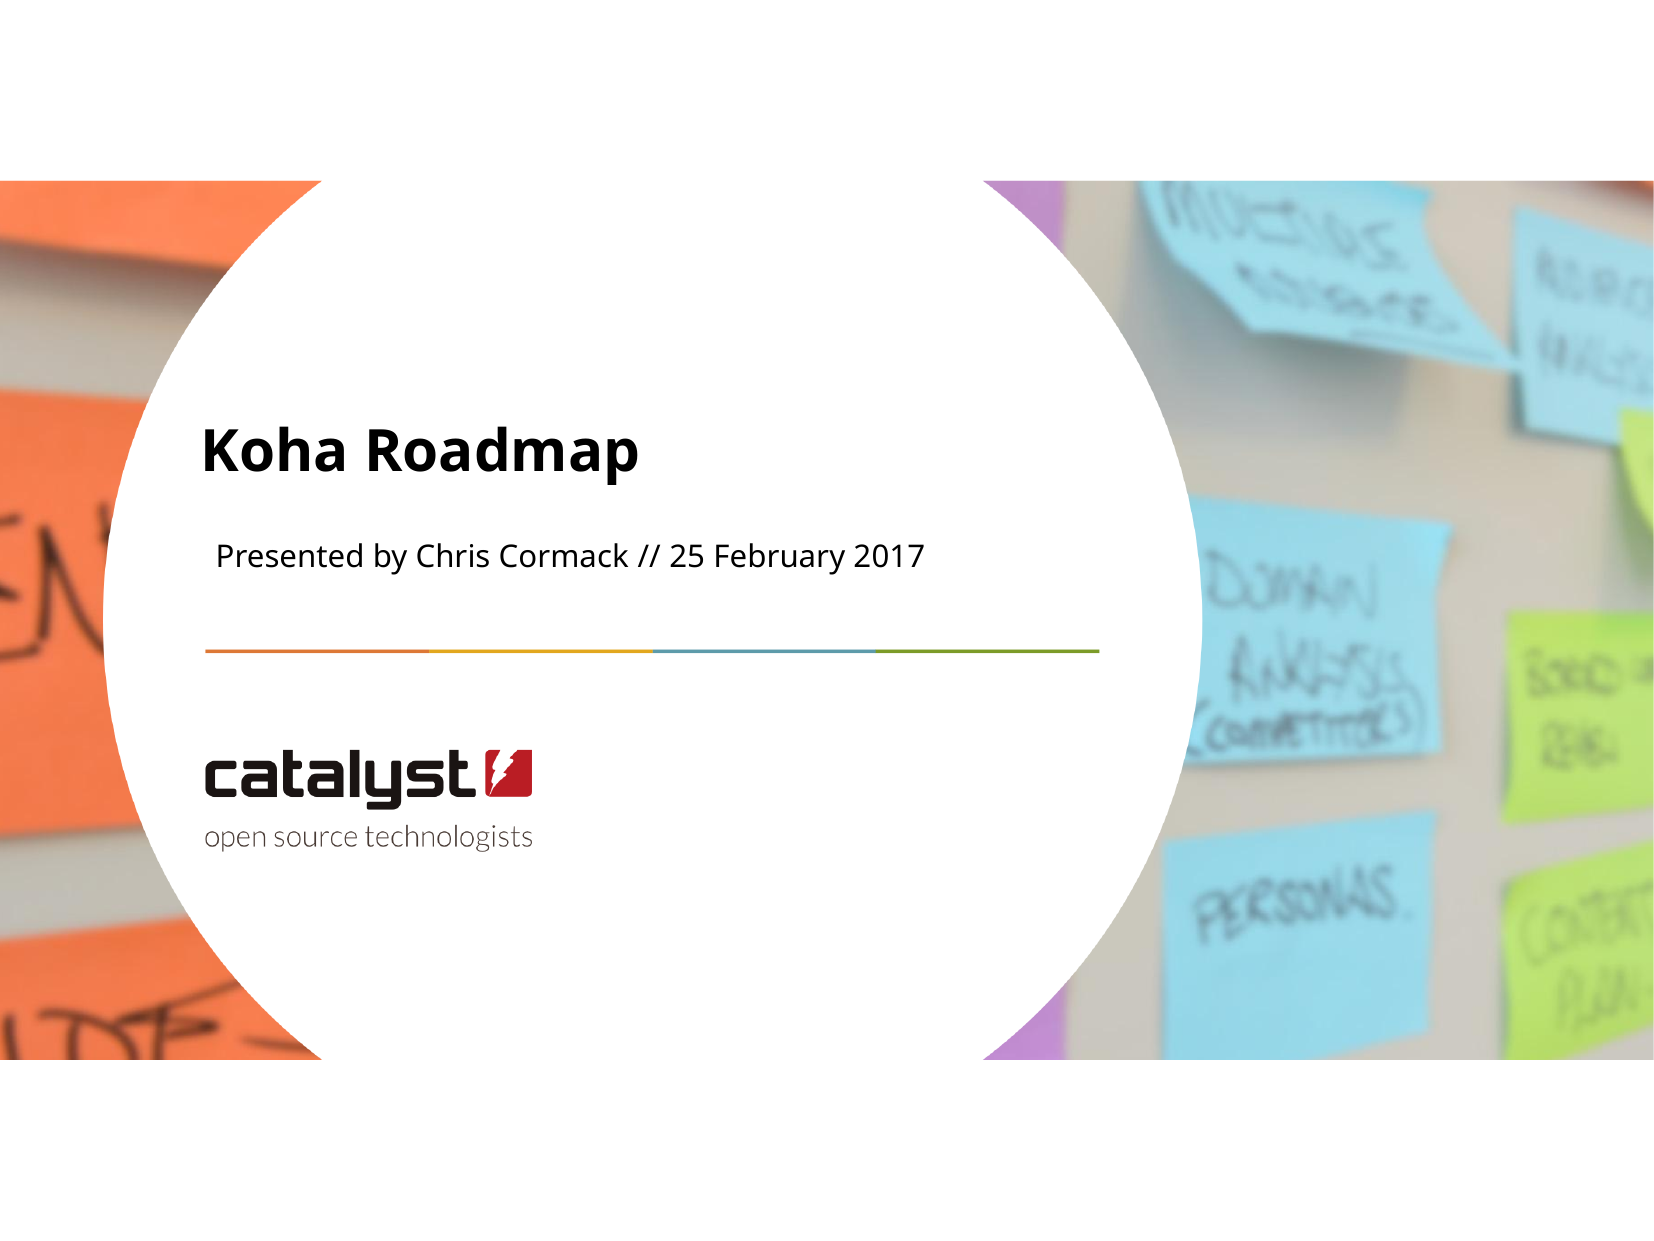

# Koha Roadmap
Presented by Chris Cormack // 25 February 2017